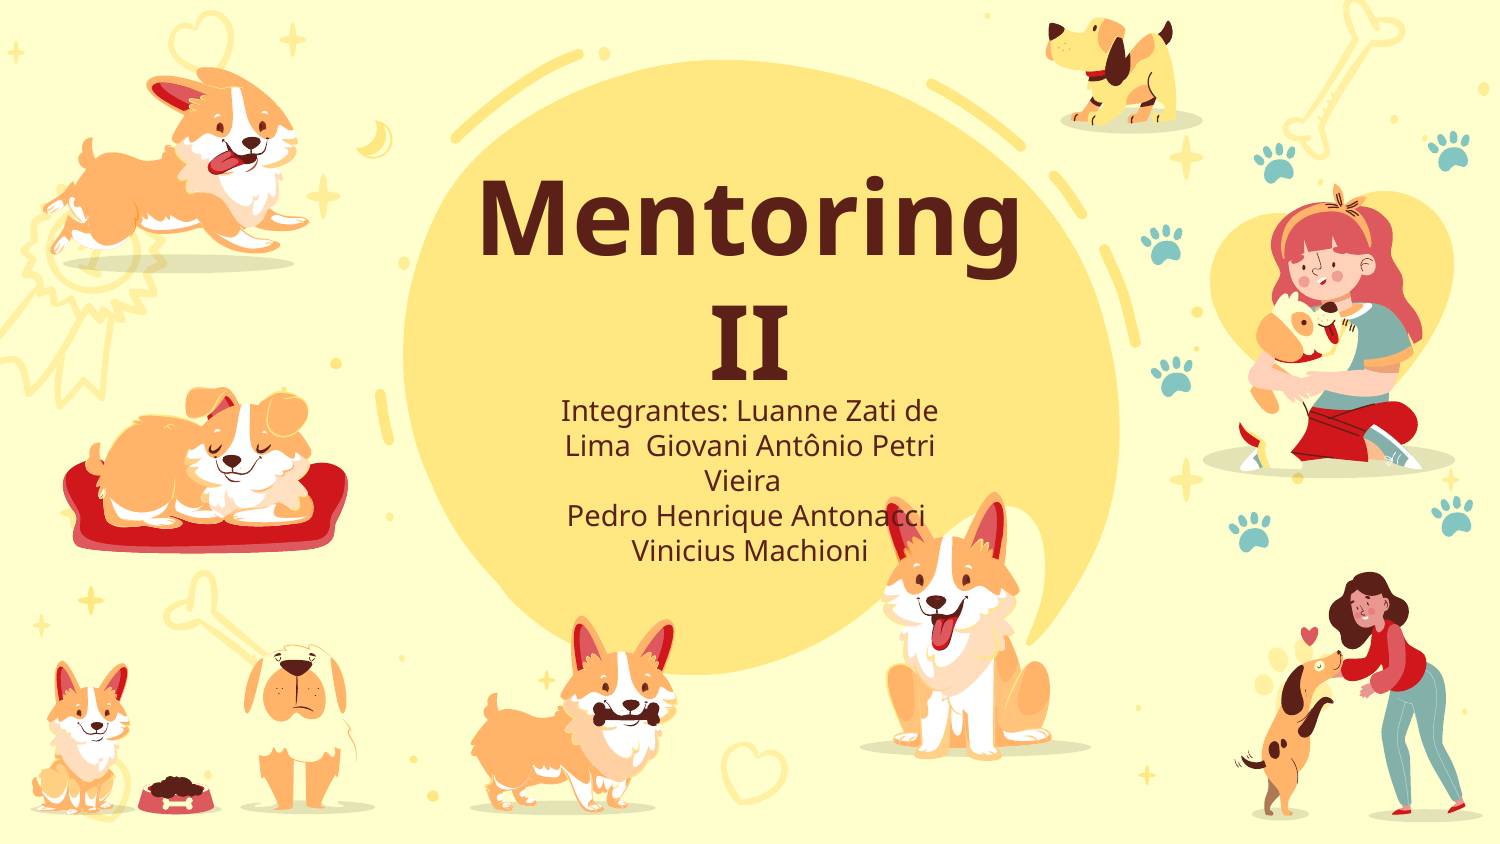

# Mentoring II
Integrantes: Luanne Zati de Lima Giovani Antônio Petri Vieira
Pedro Henrique Antonacci
 Vinicius Machioni